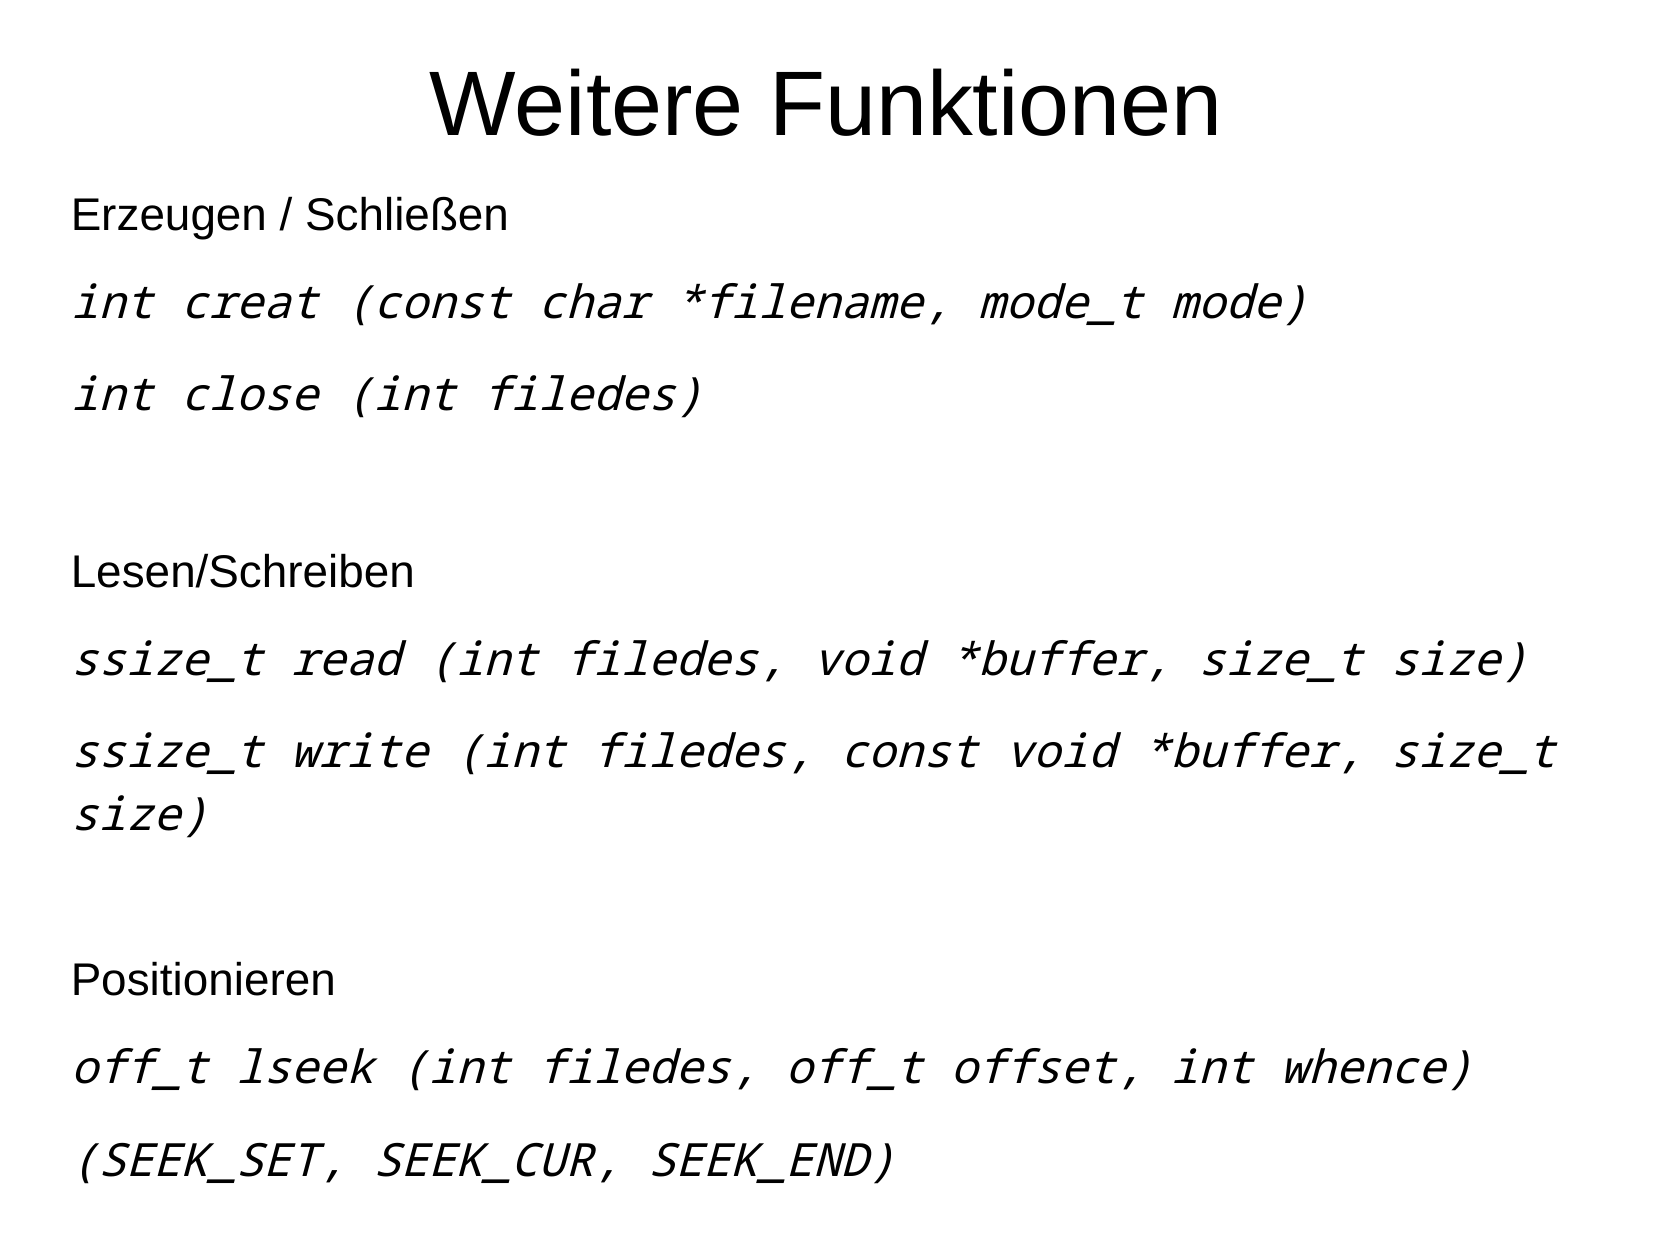

# Weitere Funktionen
Erzeugen / Schließen
int creat (const char *filename, mode_t mode)
int close (int filedes)
Lesen/Schreiben
ssize_t read (int filedes, void *buffer, size_t size)
ssize_t write (int filedes, const void *buffer, size_t size)
Positionieren
off_t lseek (int filedes, off_t offset, int whence)
(SEEK_SET, SEEK_CUR, SEEK_END)